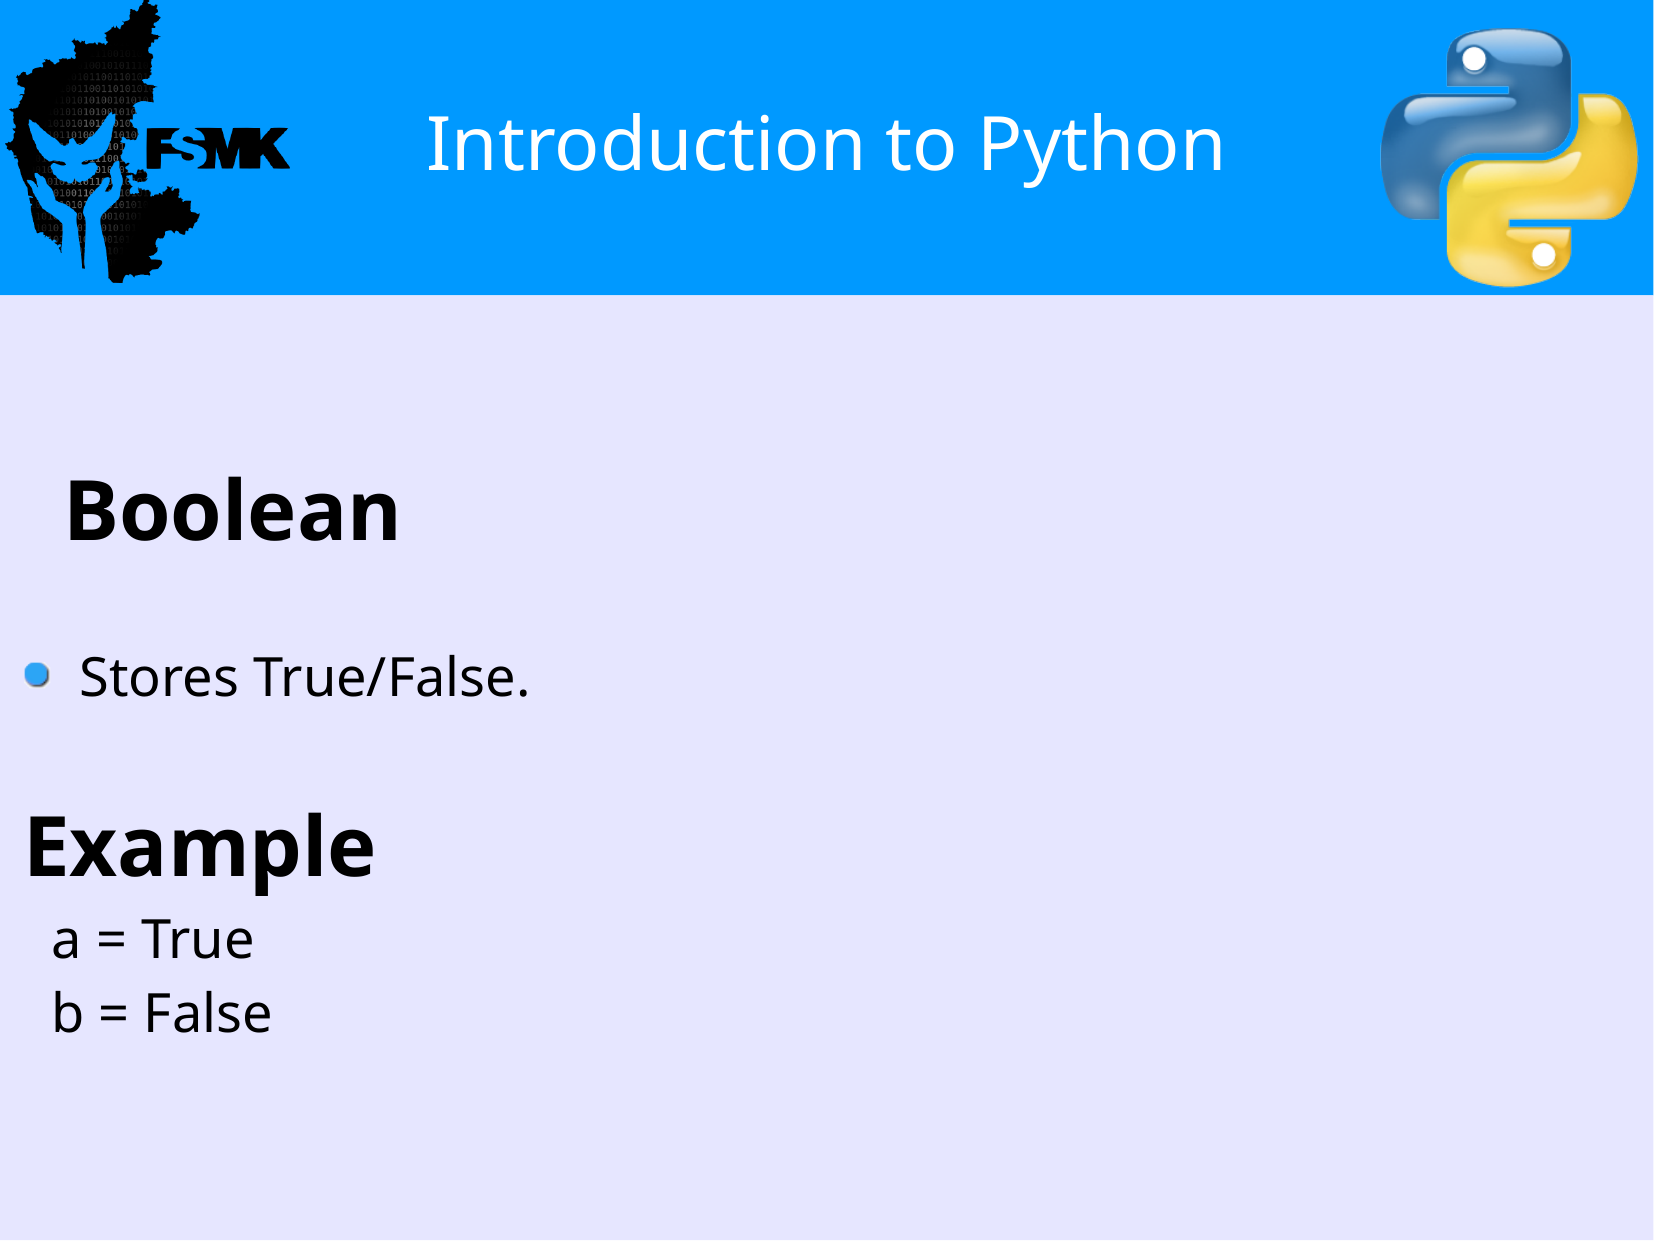

# Introduction to Python
Boolean
 Stores True/False.
Example
a = True
b = False